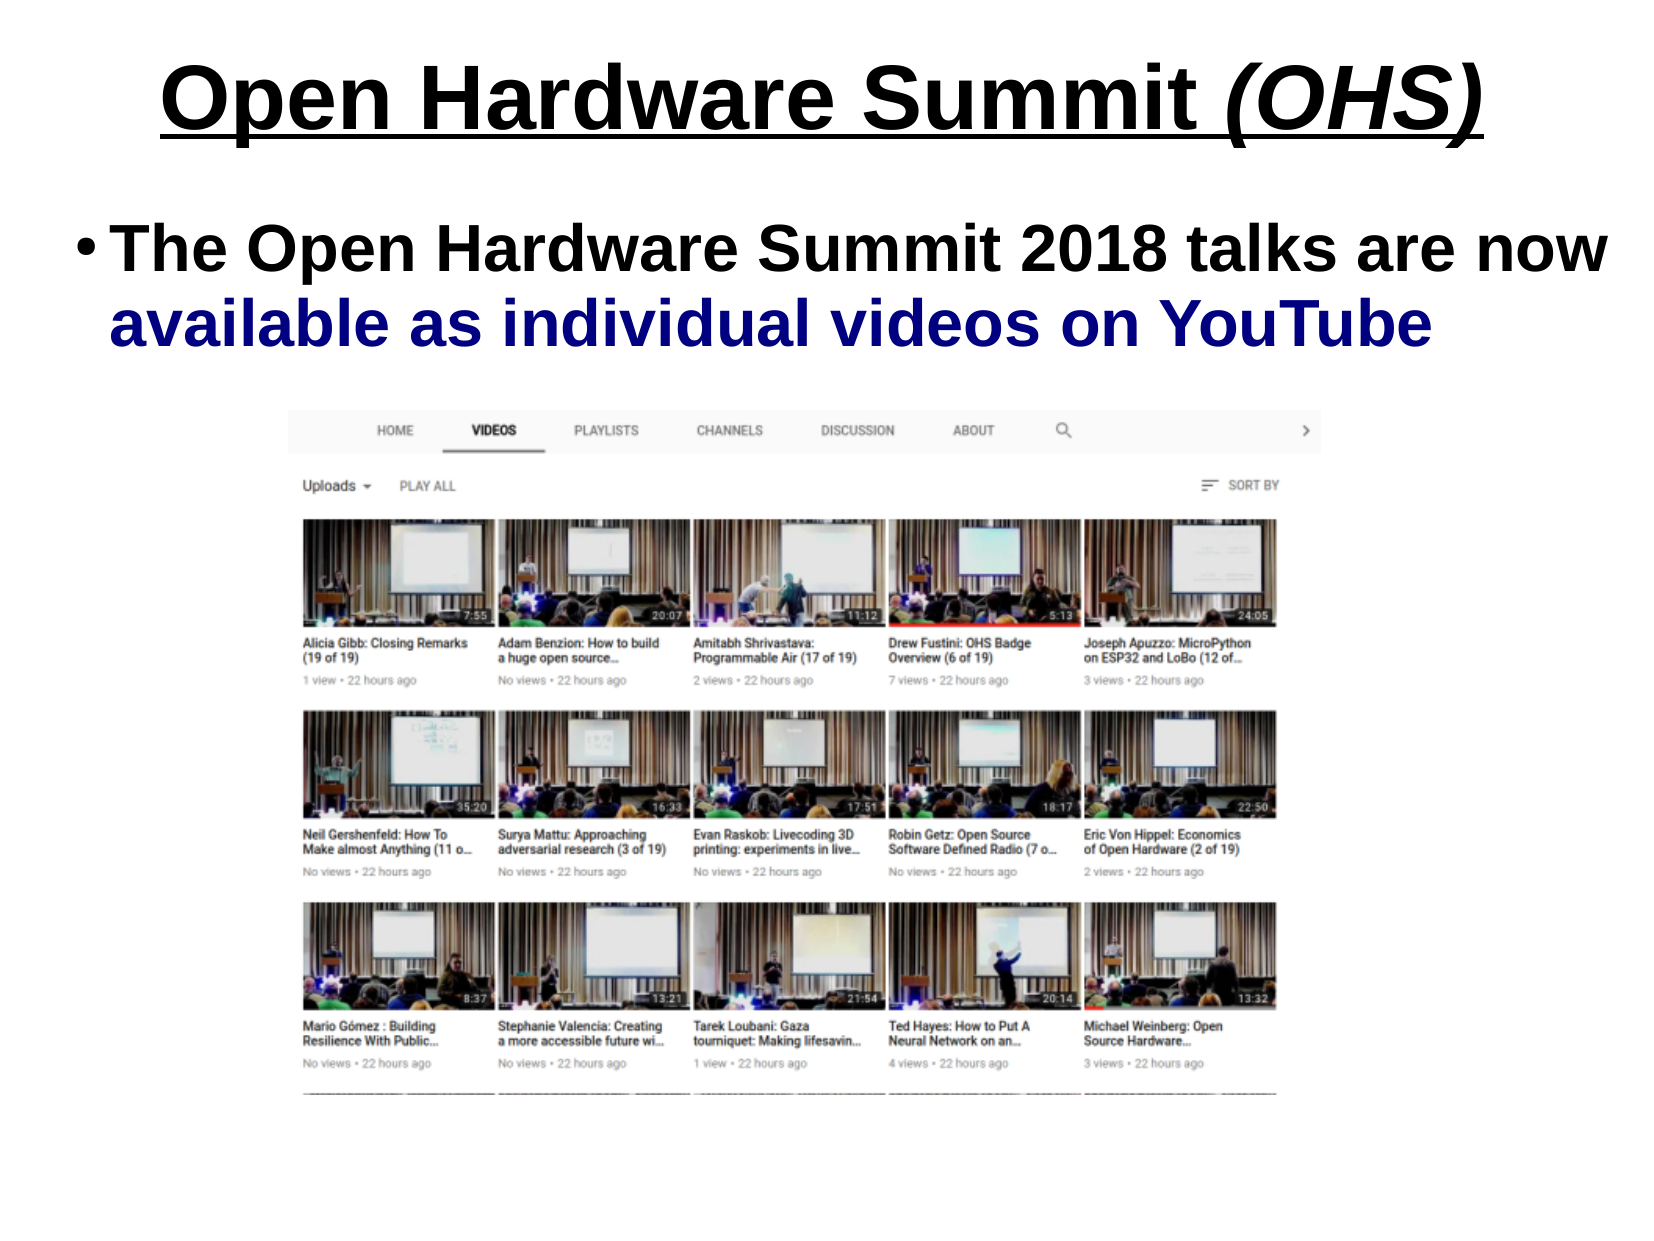

Open Hardware Summit (OHS)
The Open Hardware Summit 2018 talks are now available as individual videos on YouTube